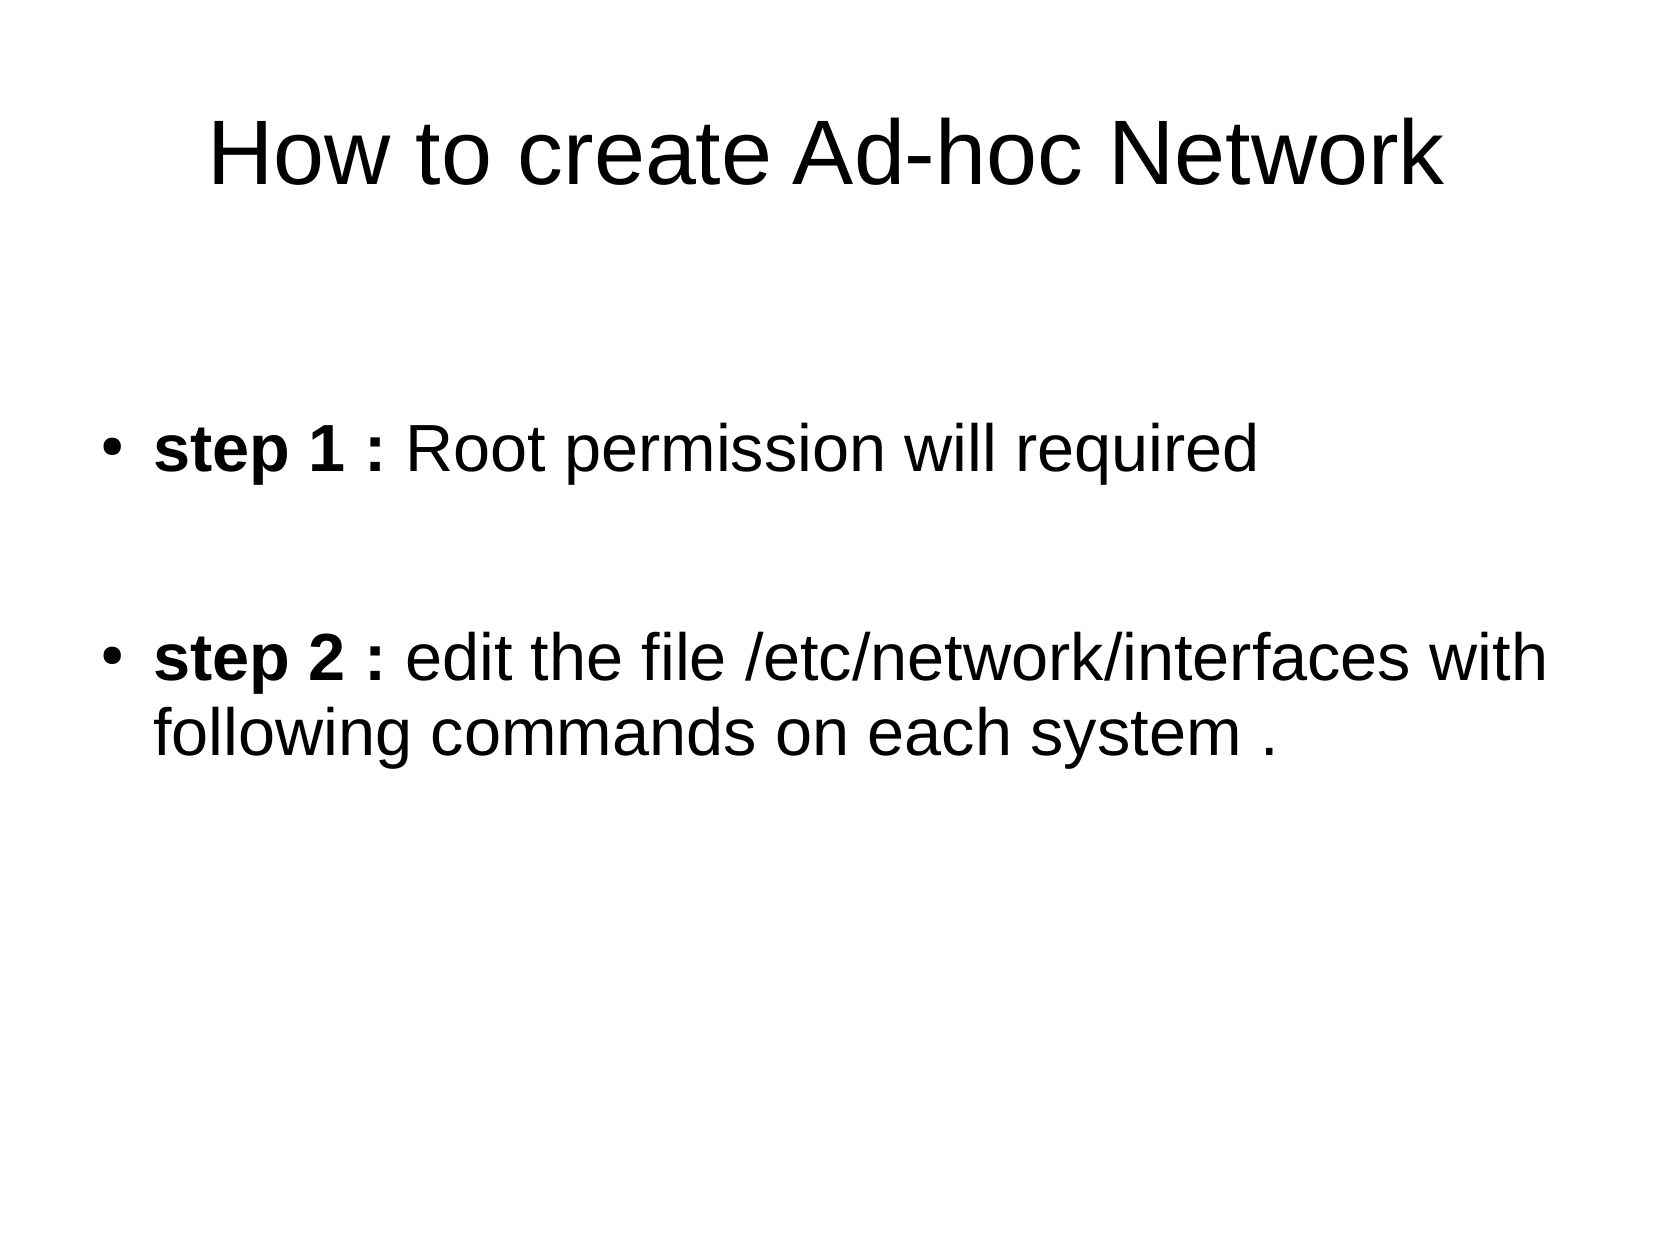

# How to create Ad-hoc Network
step 1 : Root permission will required
step 2 : edit the file /etc/network/interfaces with following commands on each system .